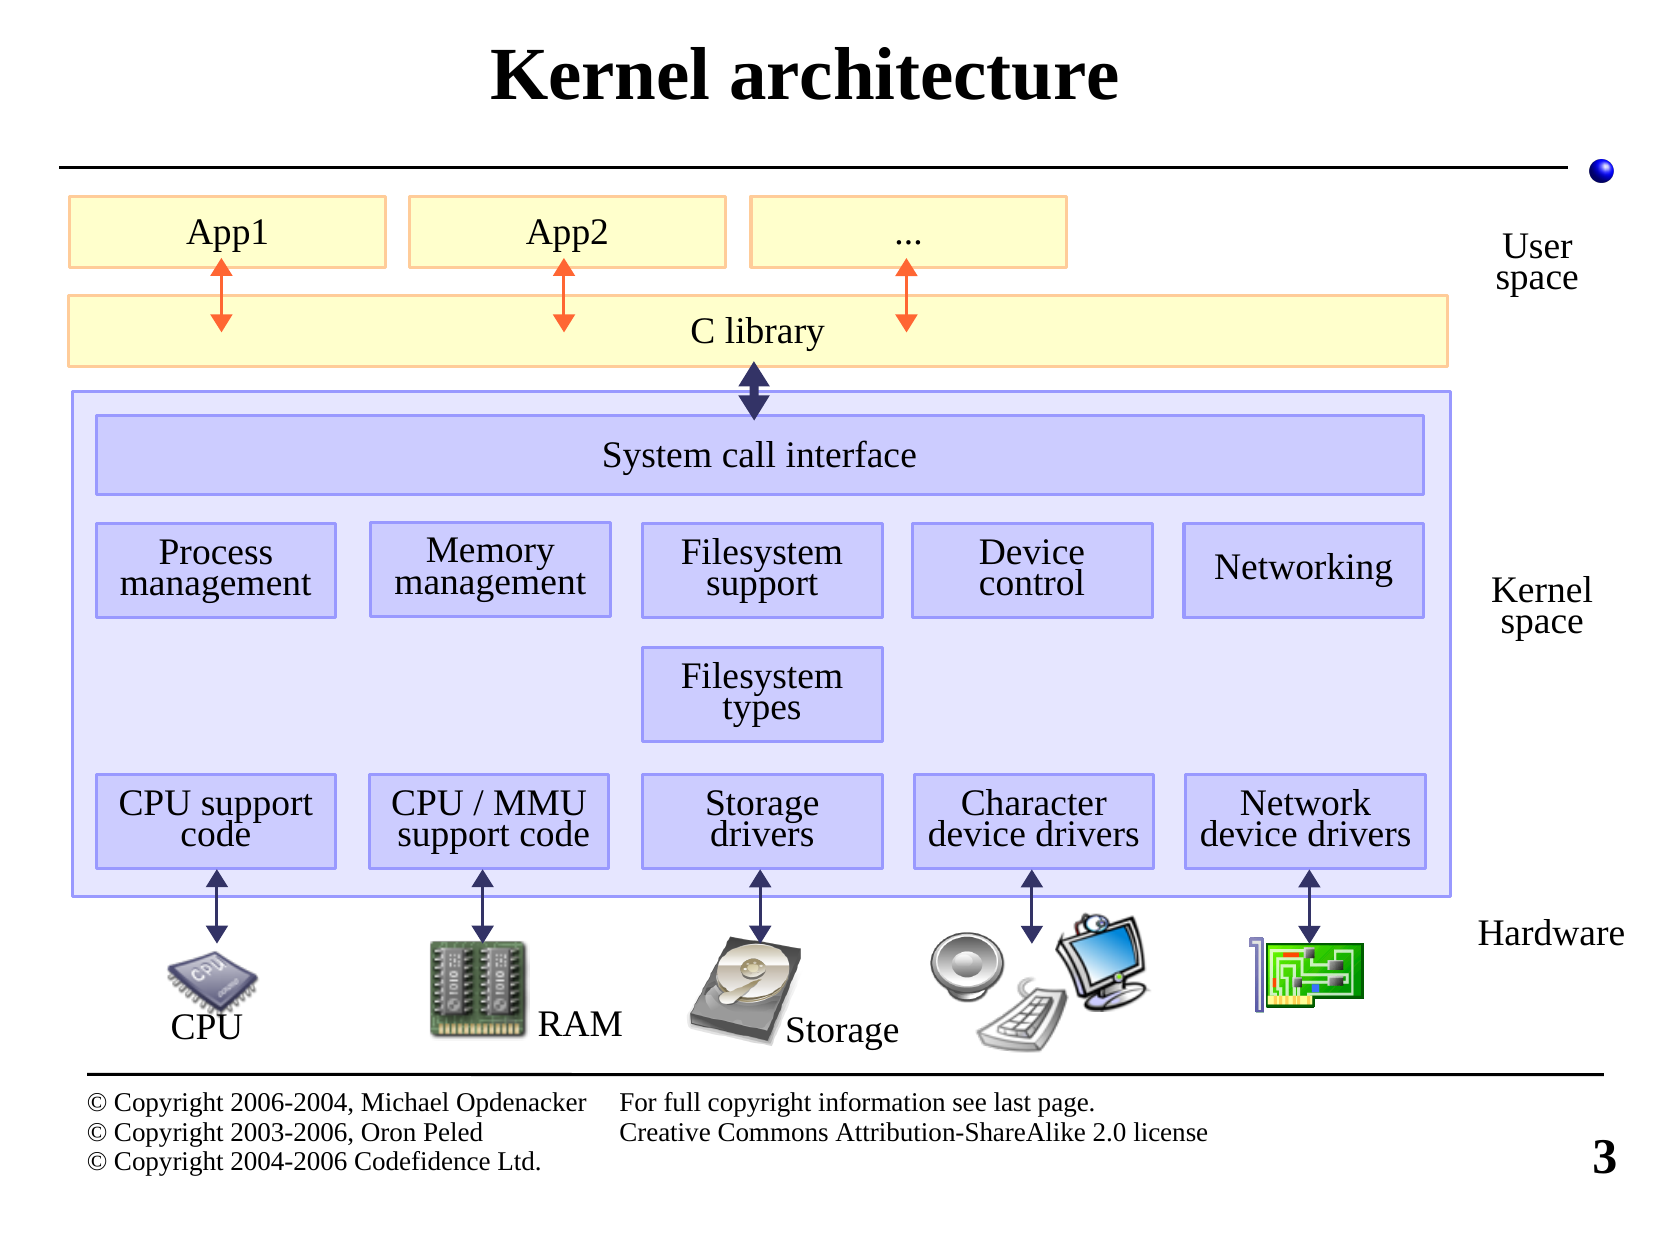

# Kernel architecture
App1
App2
...
User
space
C library
System call interface
Memory
management
Process
management
Filesystem
support
Device
control
Networking
Kernel
space
Filesystem
types
CPU / MMU
 support code
Storage
drivers
Character
device drivers
Network
device drivers
CPU support
code
Hardware
RAM
CPU
Storage